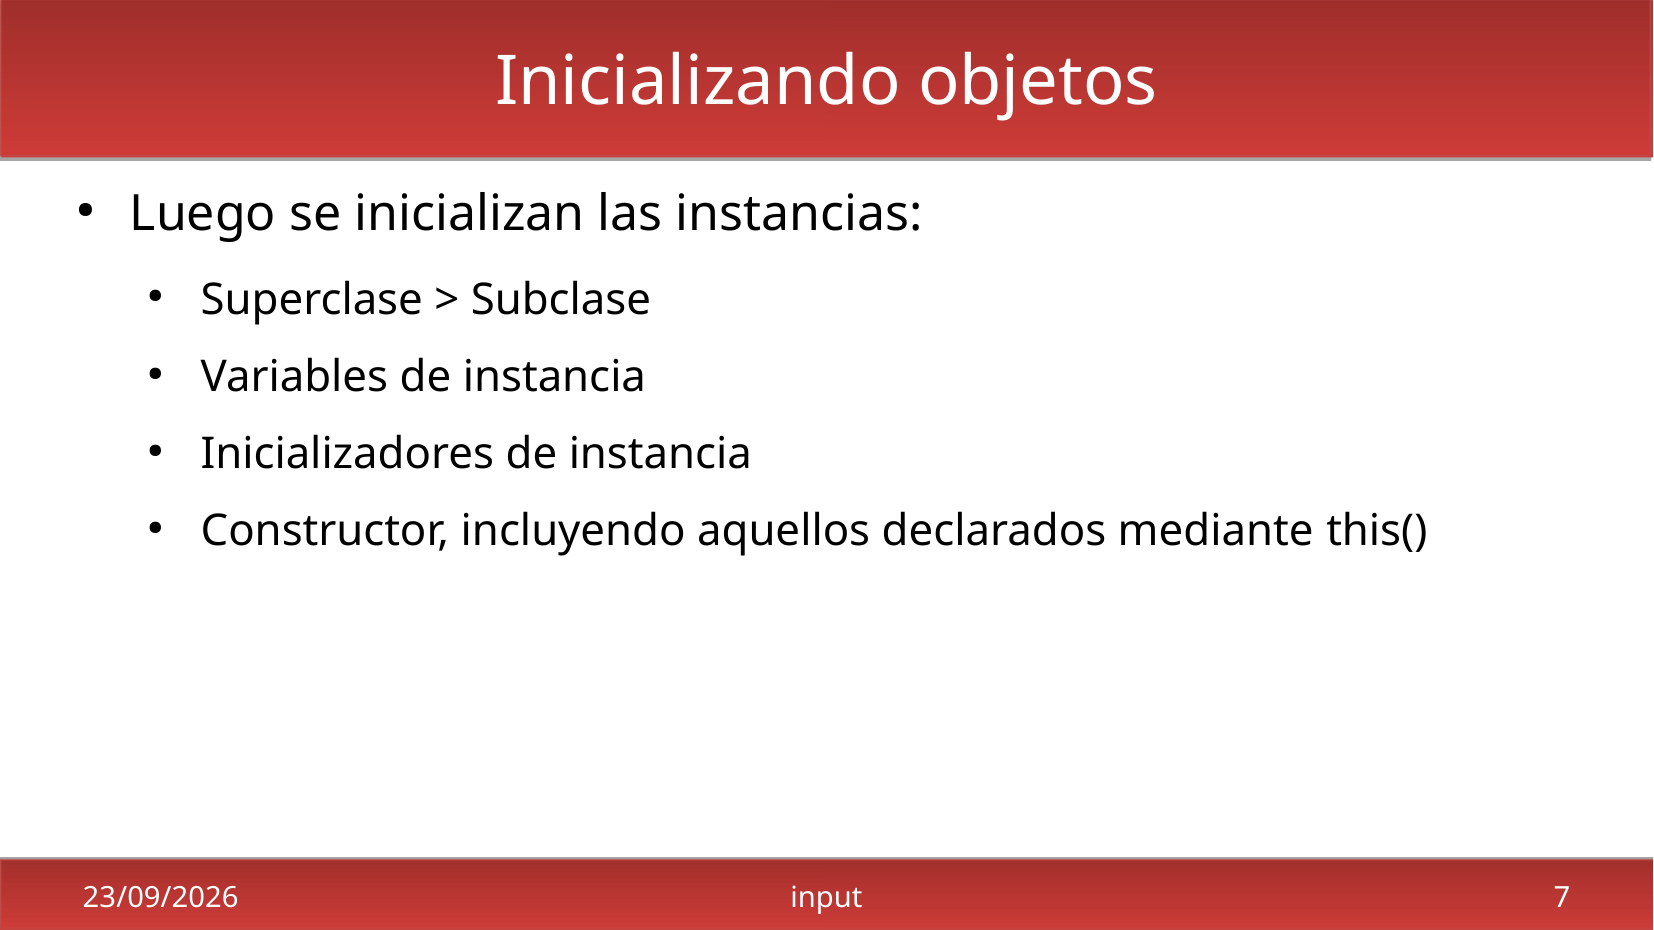

# Inicializando objetos
Luego se inicializan las instancias:
Superclase > Subclase
Variables de instancia
Inicializadores de instancia
Constructor, incluyendo aquellos declarados mediante this()
Presentation
7